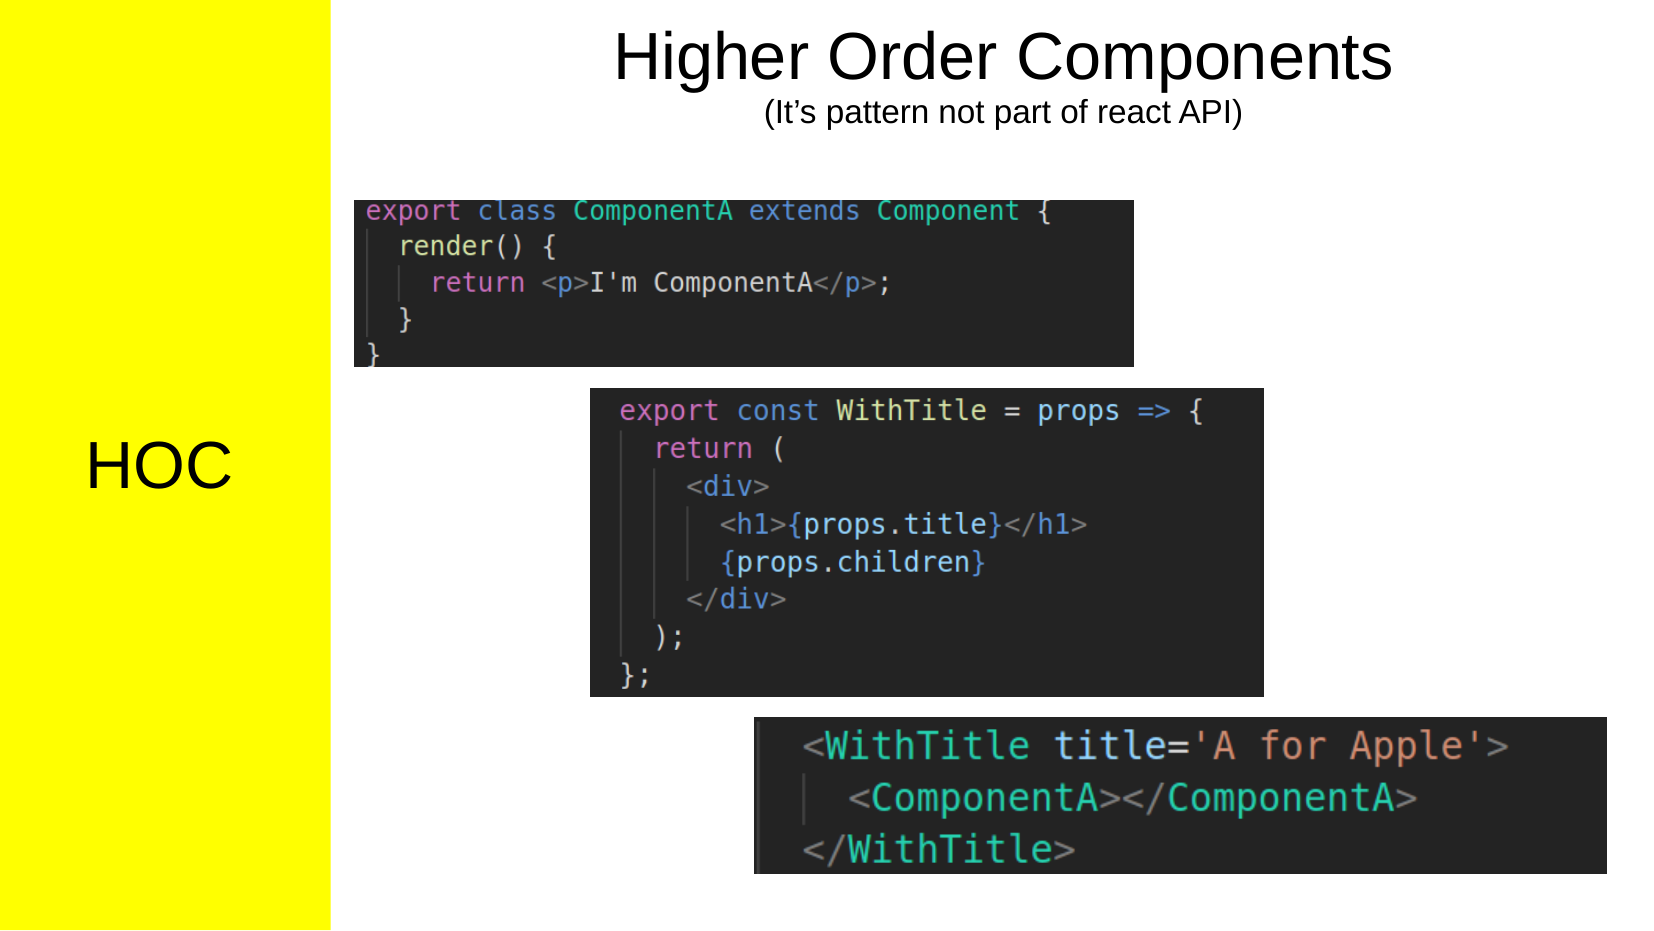

# HOC
Higher Order Components
(It’s pattern not part of react API)